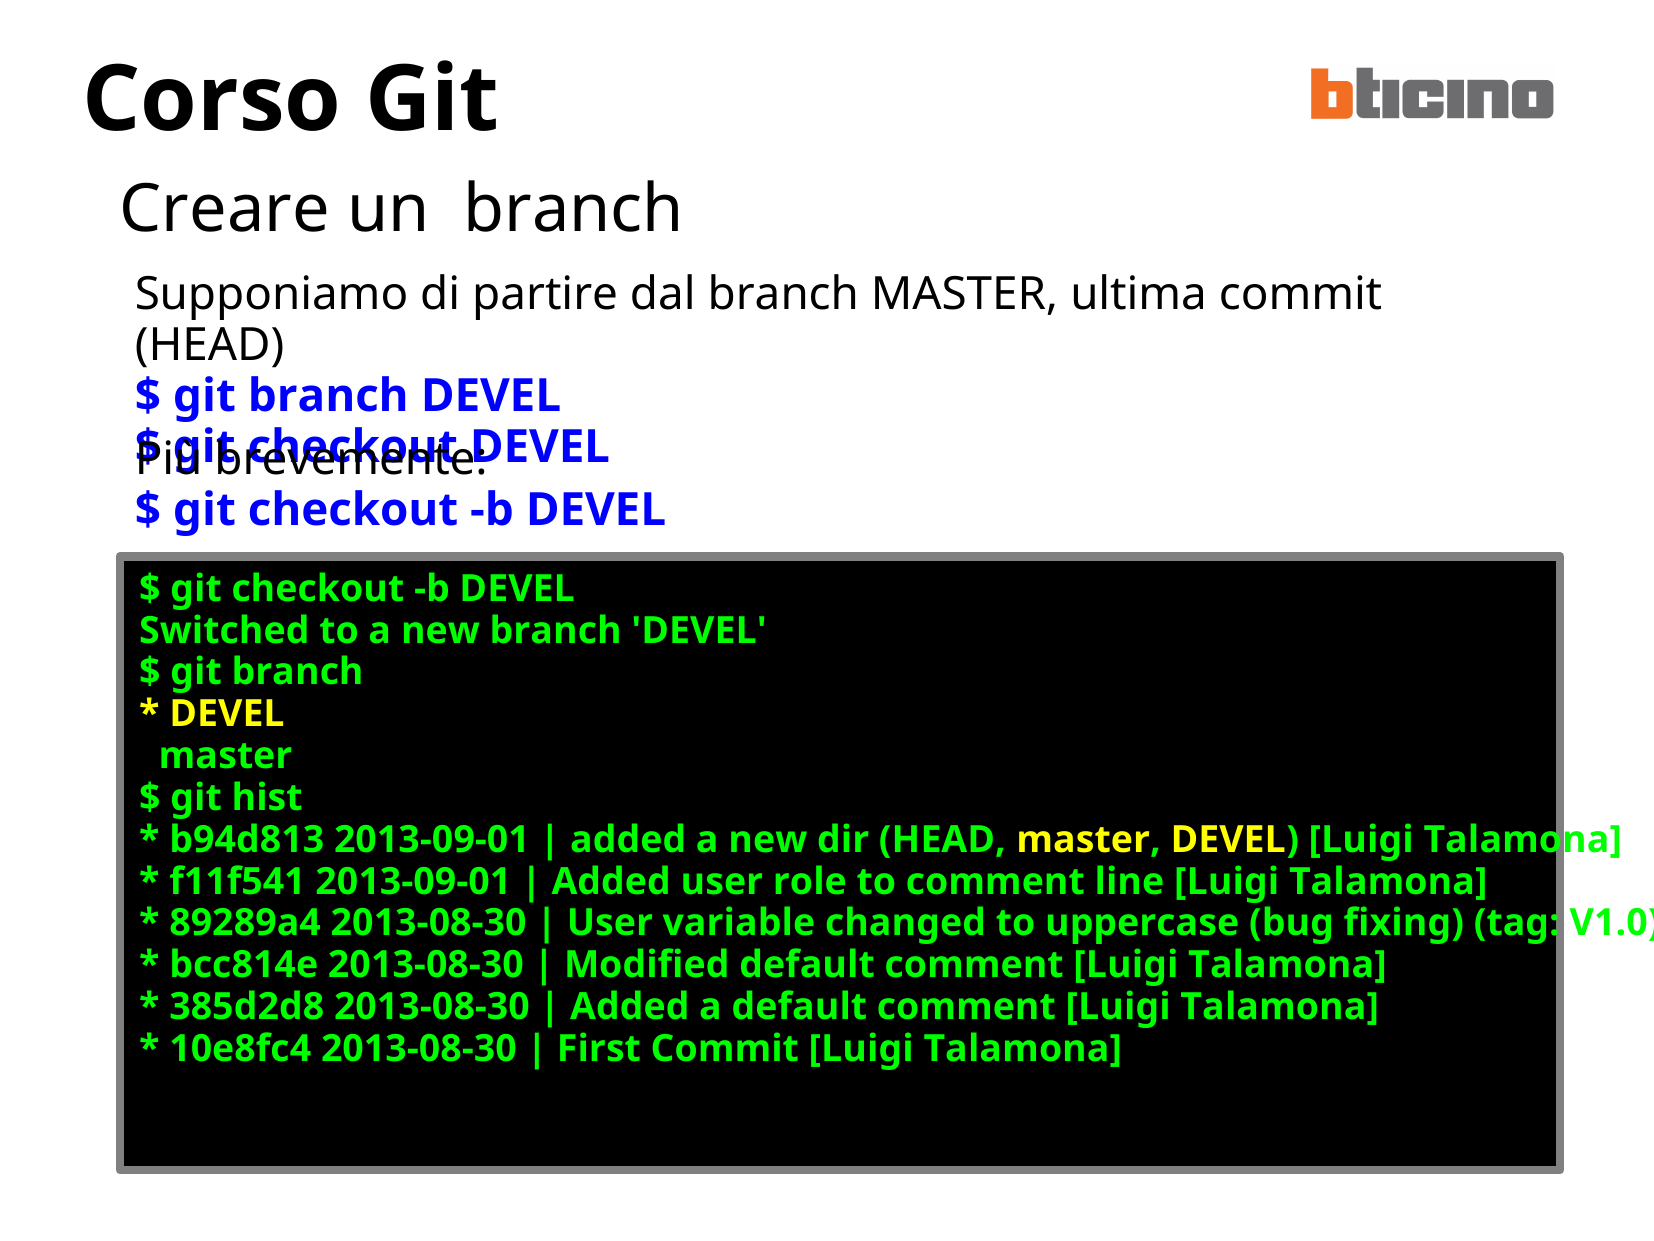

# Corso Git
Creare un branch
Supponiamo di partire dal branch MASTER, ultima commit (HEAD)
$ git branch DEVEL
$ git checkout DEVEL
Più brevemente:
$ git checkout -b DEVEL
$ git checkout -b DEVEL
Switched to a new branch 'DEVEL'
$ git branch
* DEVEL
 master
$ git hist
* b94d813 2013-09-01 | added a new dir (HEAD, master, DEVEL) [Luigi Talamona]
* f11f541 2013-09-01 | Added user role to comment line [Luigi Talamona]
* 89289a4 2013-08-30 | User variable changed to uppercase (bug fixing) (tag: V1.0)..
* bcc814e 2013-08-30 | Modified default comment [Luigi Talamona]
* 385d2d8 2013-08-30 | Added a default comment [Luigi Talamona]
* 10e8fc4 2013-08-30 | First Commit [Luigi Talamona]